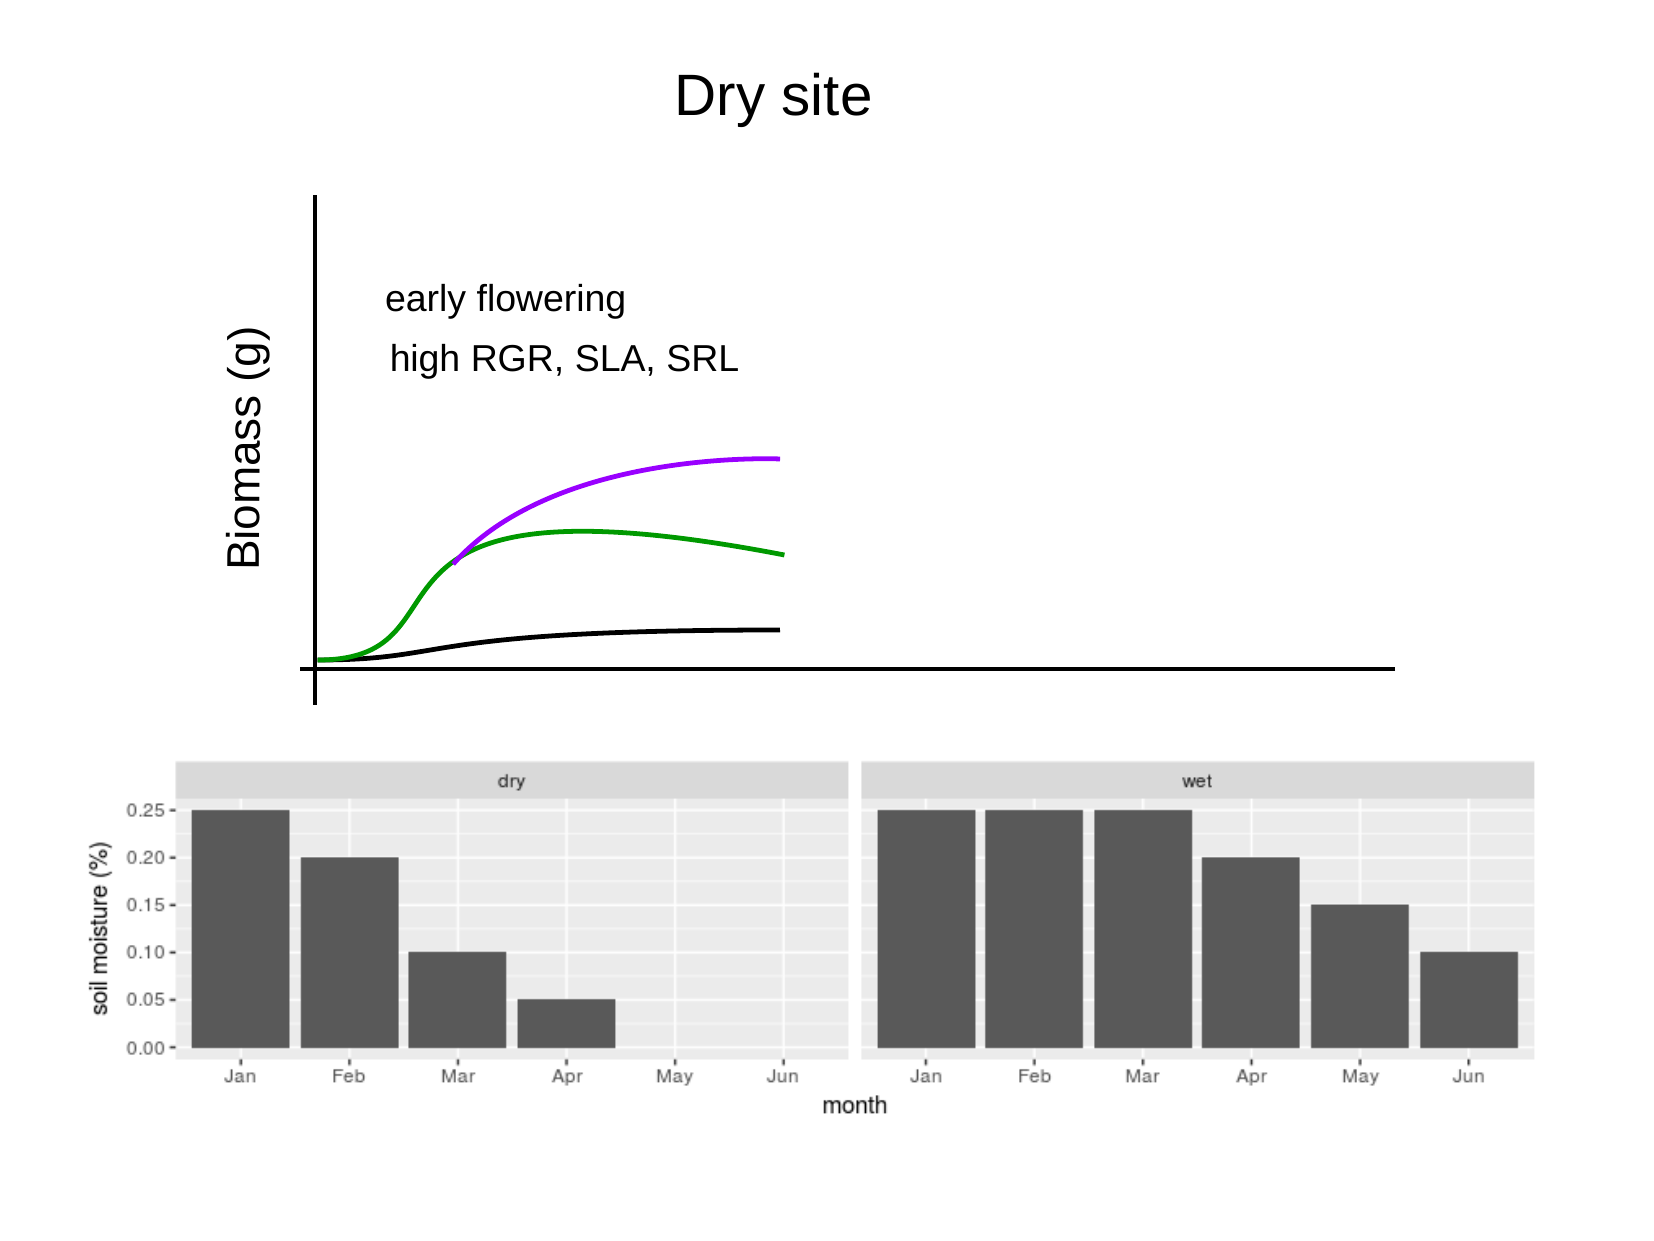

Dry site
 early flowering
Biomass (g)
high RGR, SLA, SRL